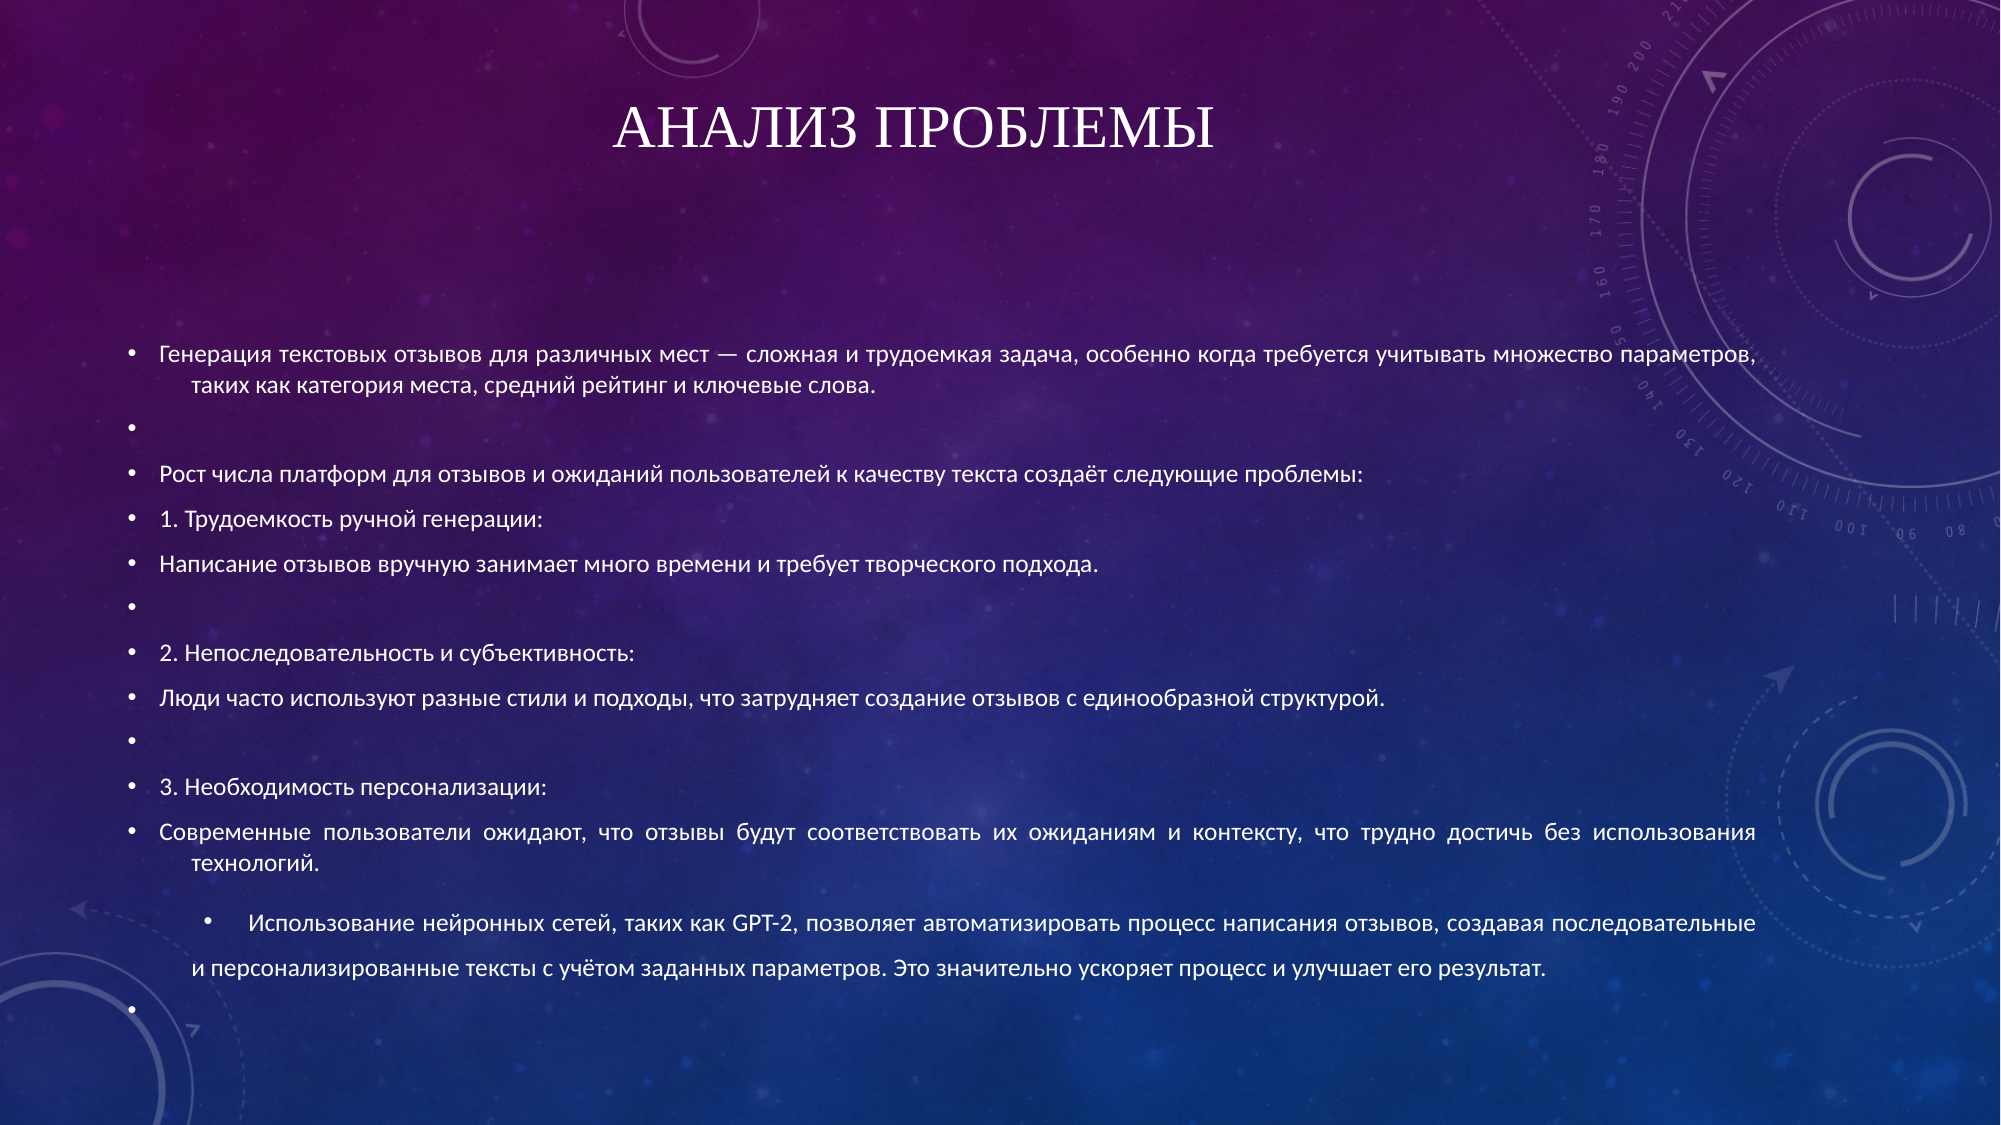

# Анализ проблемы
Генерация текстовых отзывов для различных мест — сложная и трудоемкая задача, особенно когда требуется учитывать множество параметров, таких как категория места, средний рейтинг и ключевые слова.
Рост числа платформ для отзывов и ожиданий пользователей к качеству текста создаёт следующие проблемы:
1. Трудоемкость ручной генерации:
Написание отзывов вручную занимает много времени и требует творческого подхода.
2. Непоследовательность и субъективность:
Люди часто используют разные стили и подходы, что затрудняет создание отзывов с единообразной структурой.
3. Необходимость персонализации:
Современные пользователи ожидают, что отзывы будут соответствовать их ожиданиям и контексту, что трудно достичь без использования технологий.
Использование нейронных сетей, таких как GPT-2, позволяет автоматизировать процесс написания отзывов, создавая последовательные и персонализированные тексты с учётом заданных параметров. Это значительно ускоряет процесс и улучшает его результат.